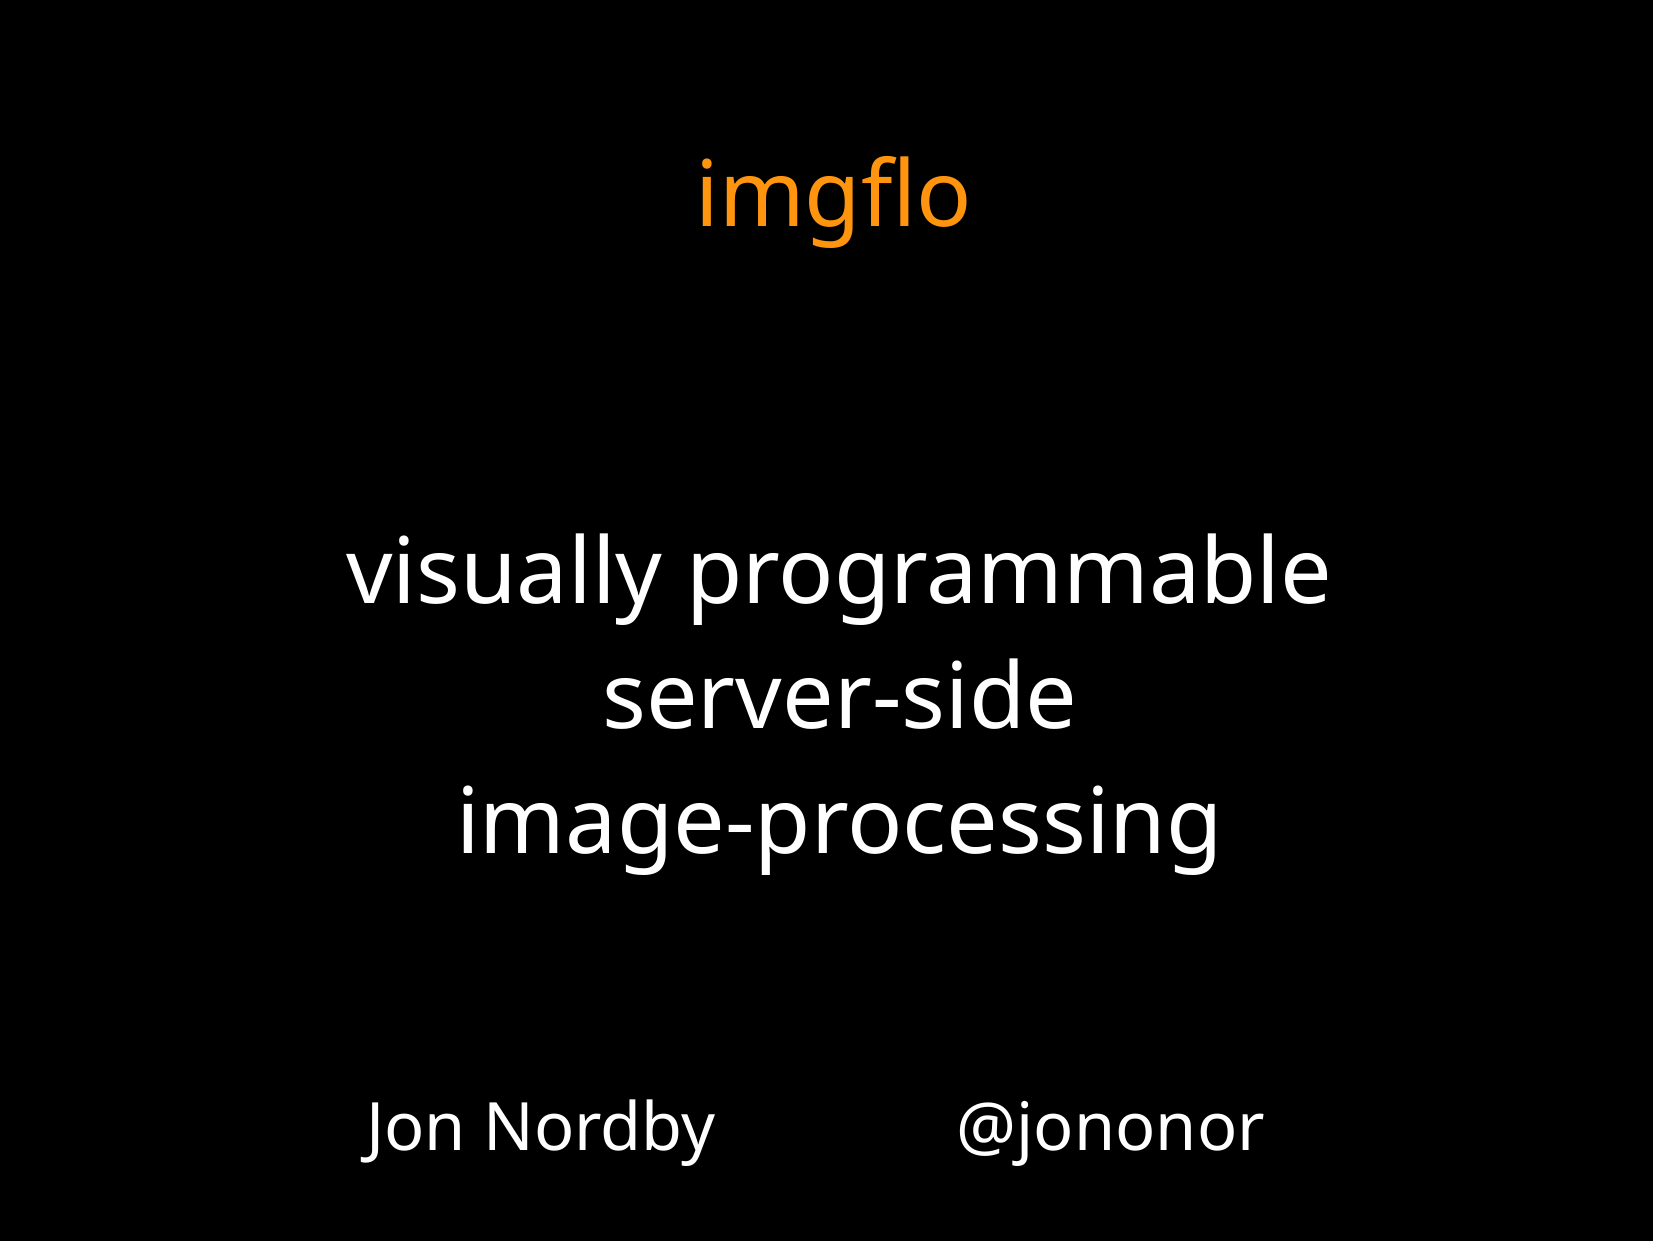

# imgflo
visually programmable
server-side
image-processing
Jon Nordby @jononor